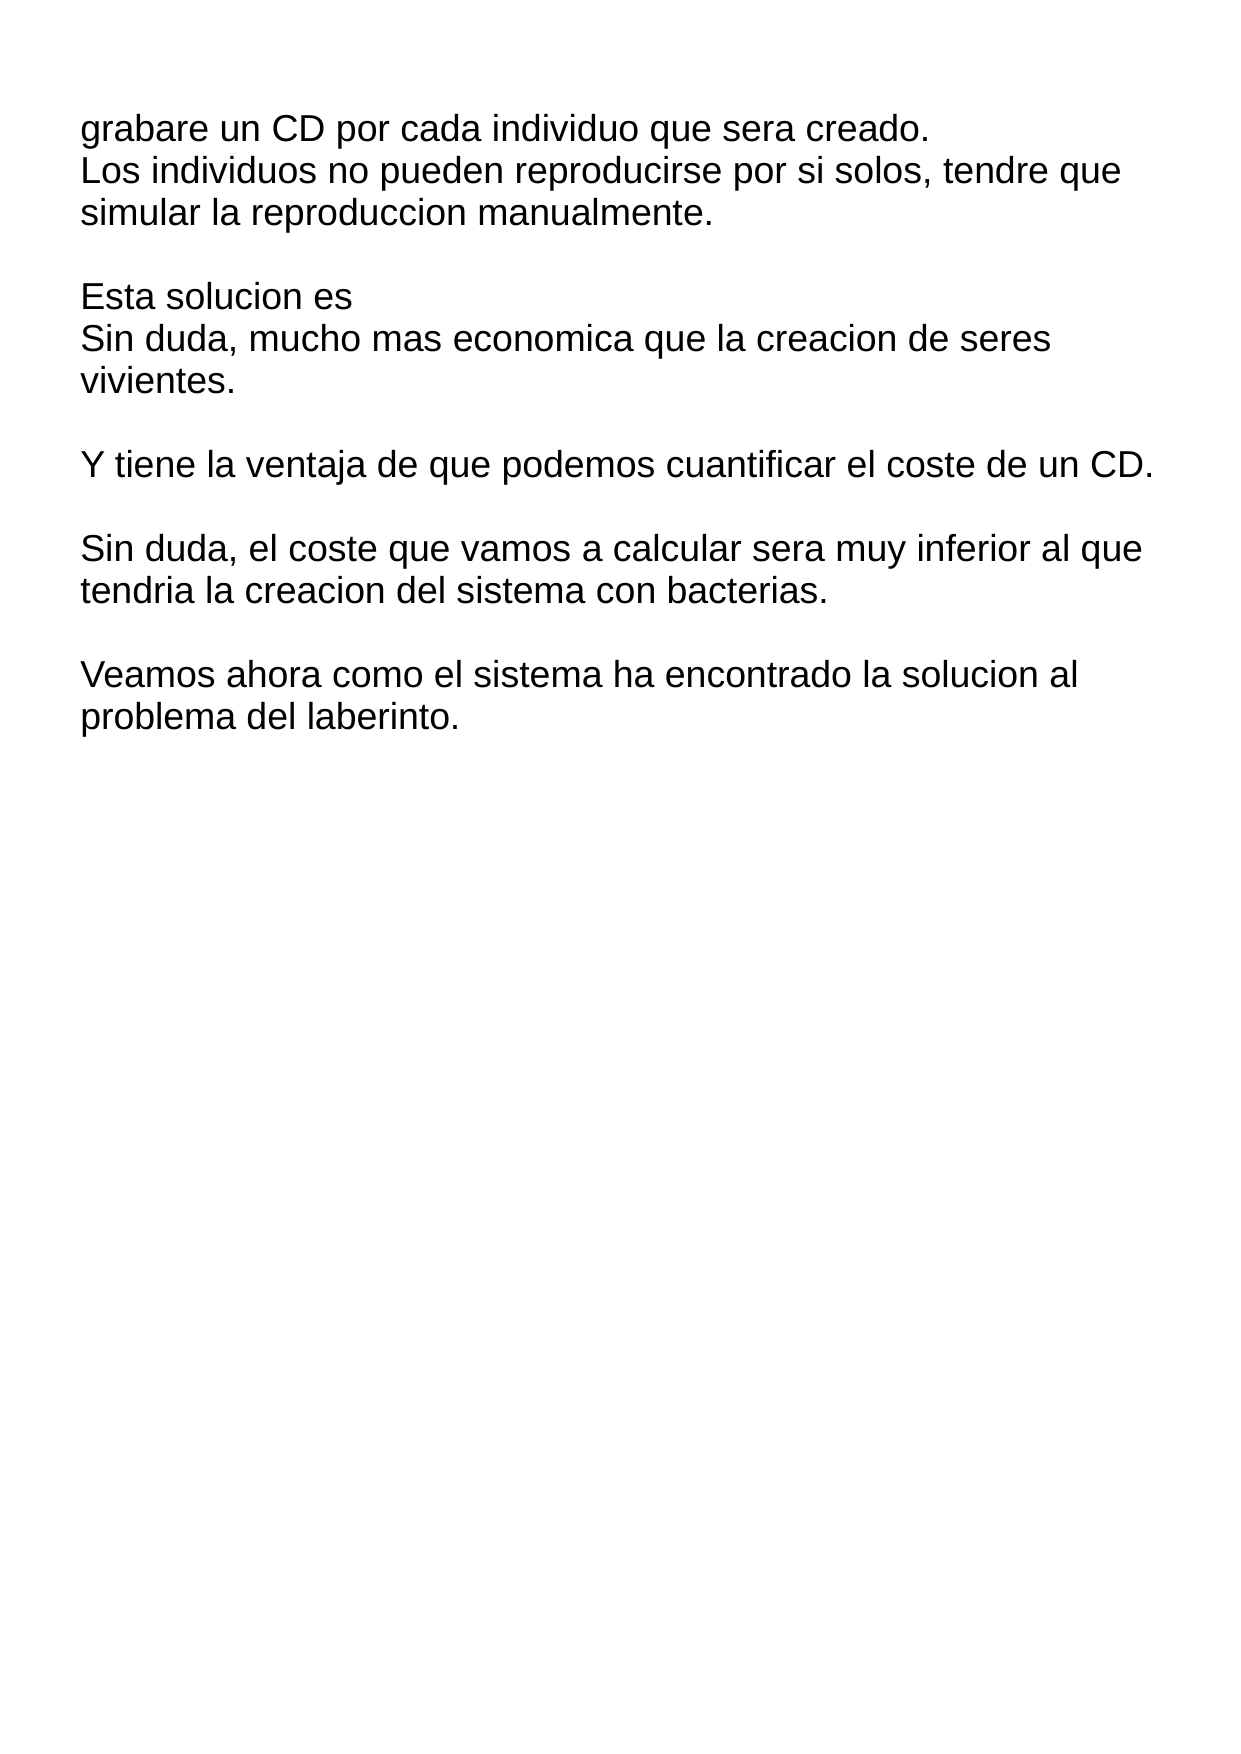

grabare un CD por cada individuo que sera creado.
Los individuos no pueden reproducirse por si solos, tendre que simular la reproduccion manualmente.
Esta solucion es
Sin duda, mucho mas economica que la creacion de seres vivientes.
Y tiene la ventaja de que podemos cuantificar el coste de un CD.
Sin duda, el coste que vamos a calcular sera muy inferior al que tendria la creacion del sistema con bacterias.
Veamos ahora como el sistema ha encontrado la solucion al problema del laberinto.